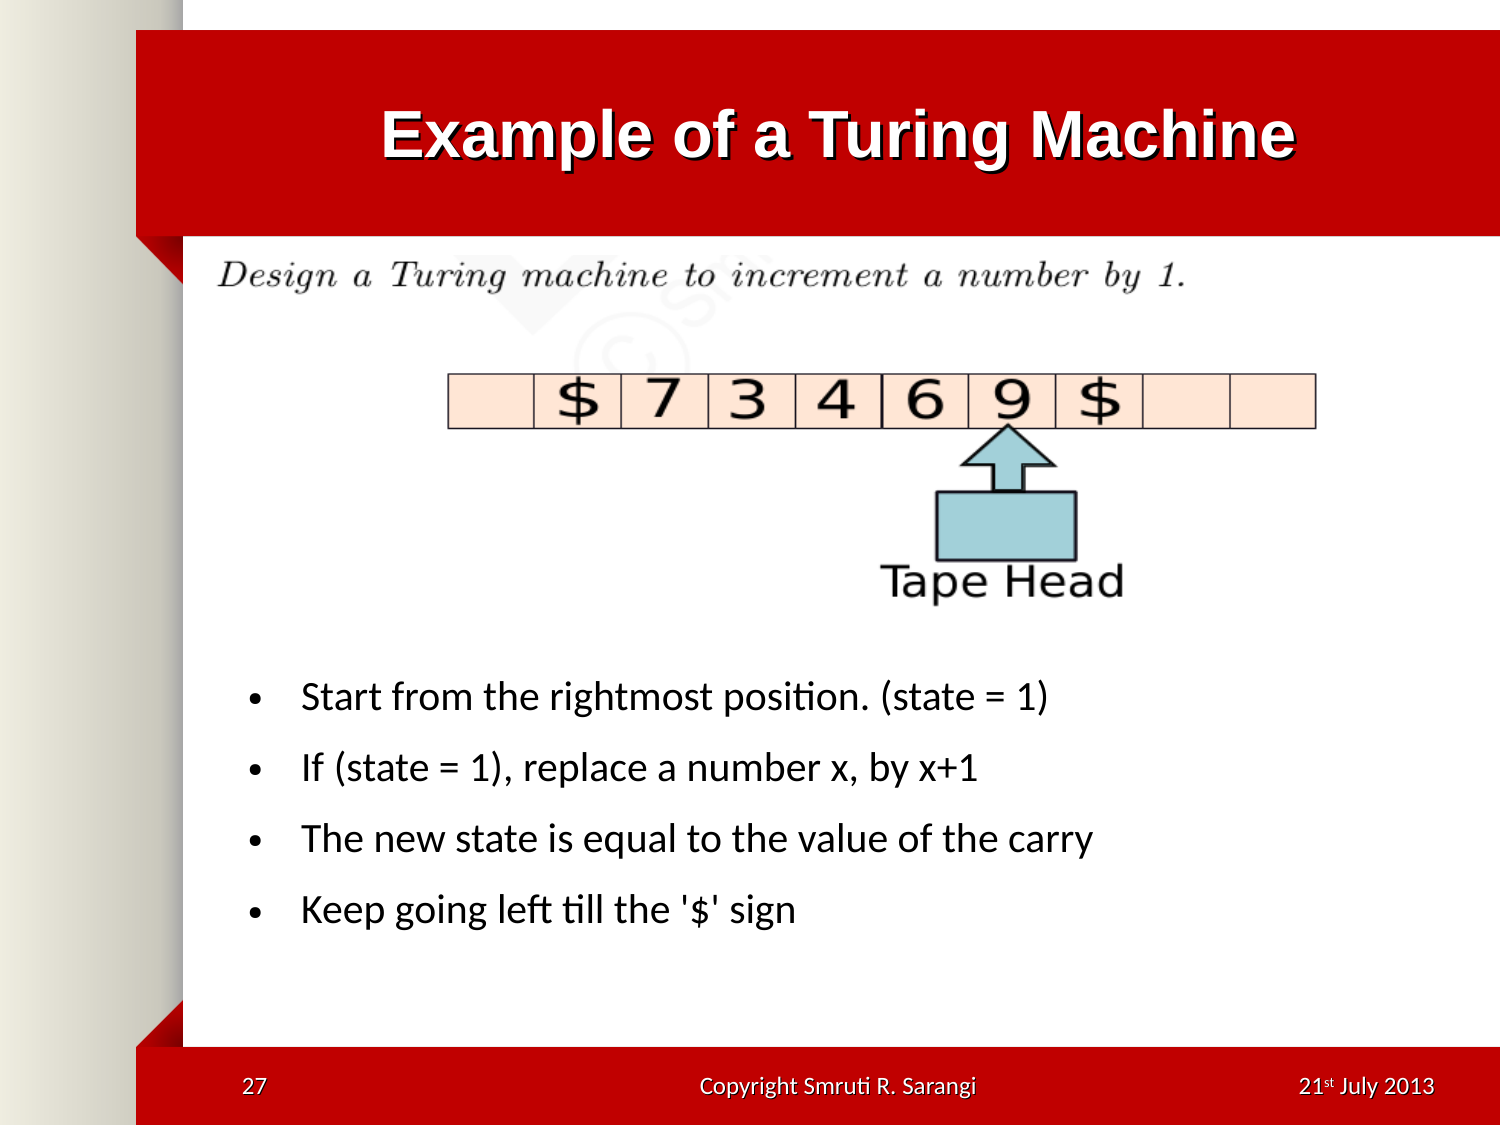

# Example of a Turing Machine
Start from the rightmost position. (state = 1)
If (state = 1), replace a number x, by x+1
The new state is equal to the value of the carry
Keep going left till the '$' sign
27
Your date here